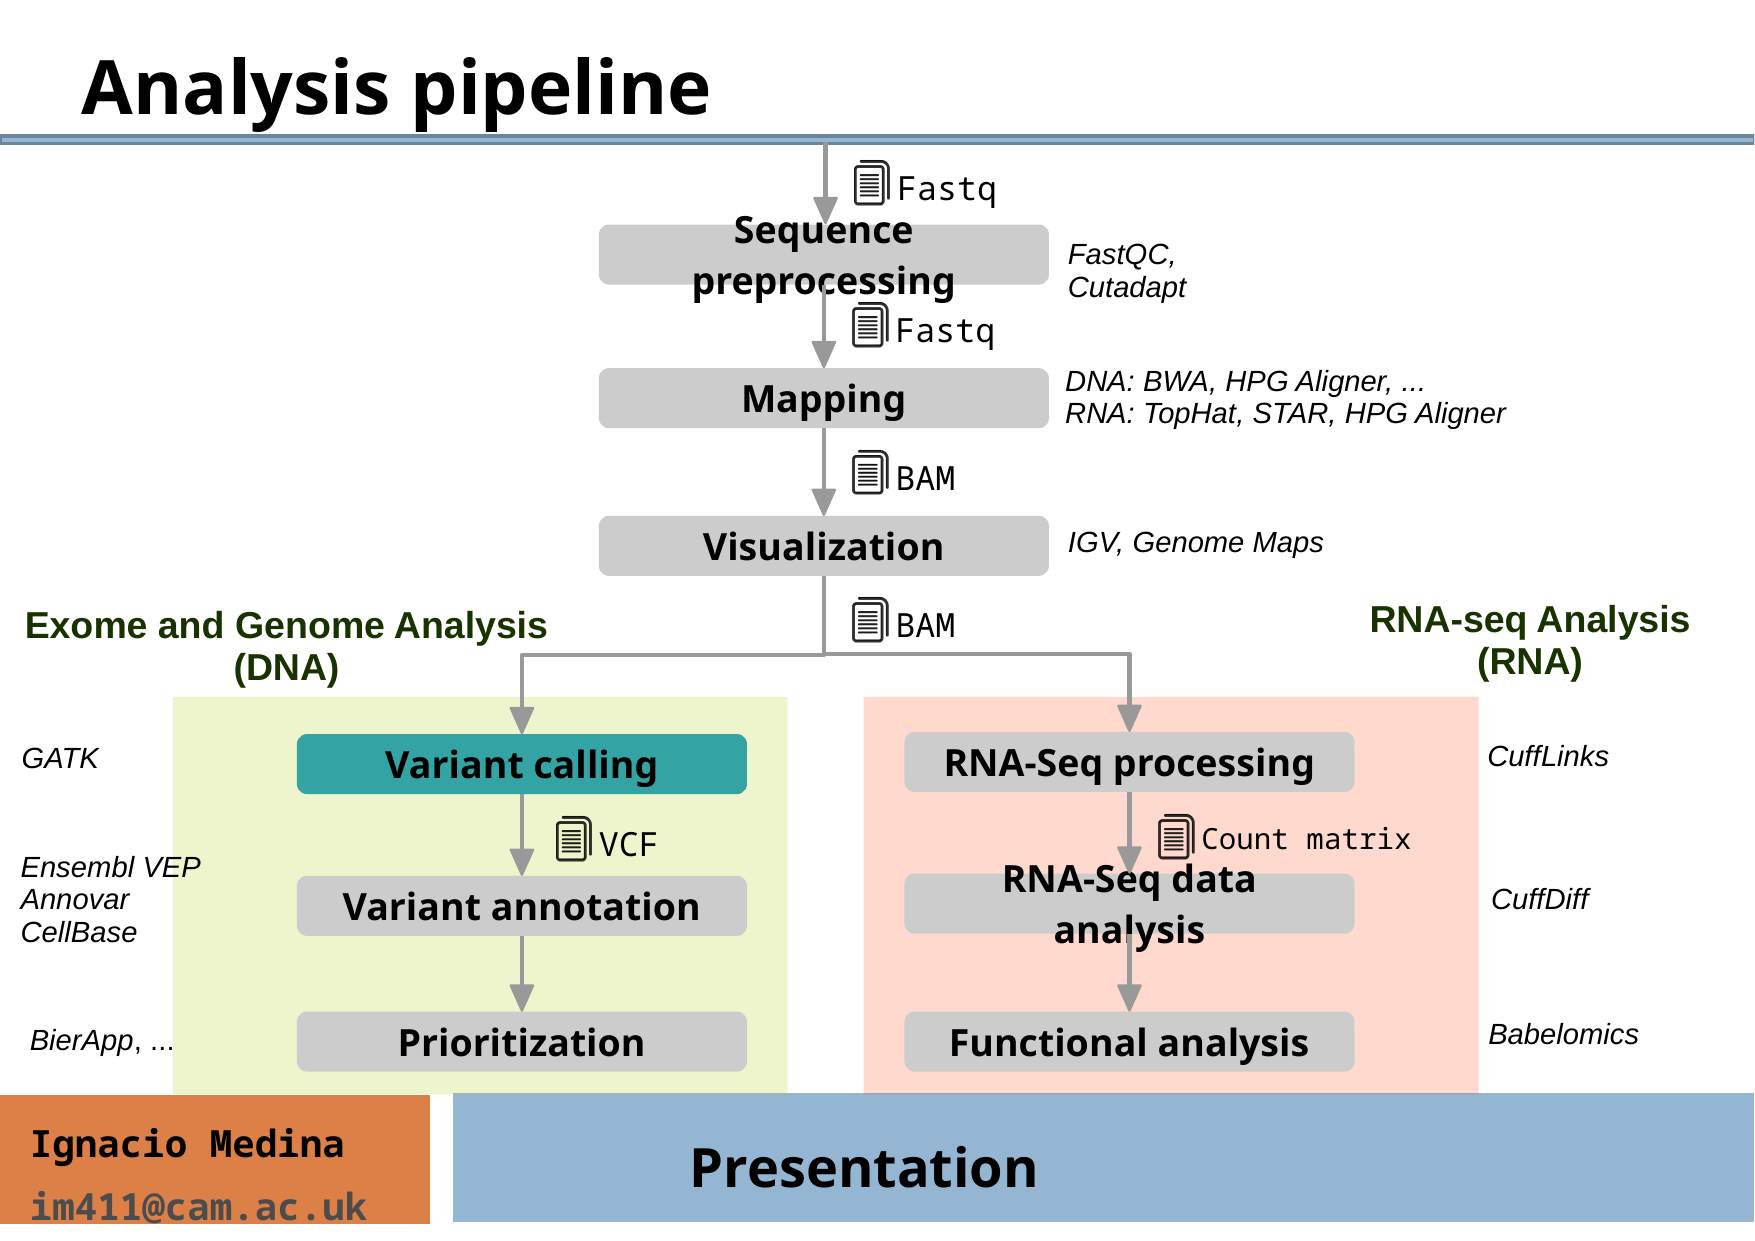

Analysis pipeline
Fastq
Sequence preprocessing
FastQC, Cutadapt
Fastq
DNA: BWA, HPG Aligner, ...
RNA: TopHat, STAR, HPG Aligner
Mapping
BAM
Visualization
IGV, Genome Maps
RNA-seq Analysis
(RNA)
BAM
Exome and Genome Analysis
(DNA)
RNA-Seq processing
CuffLinks
Variant calling
GATK
Count matrix
VCF
Ensembl VEP
Annovar
CellBase
RNA-Seq data analysis
Variant annotation
CuffDiff
Babelomics
Prioritization
Functional analysis
BierApp, ...
Ignacio Medina
im411@cam.ac.uk
Presentation